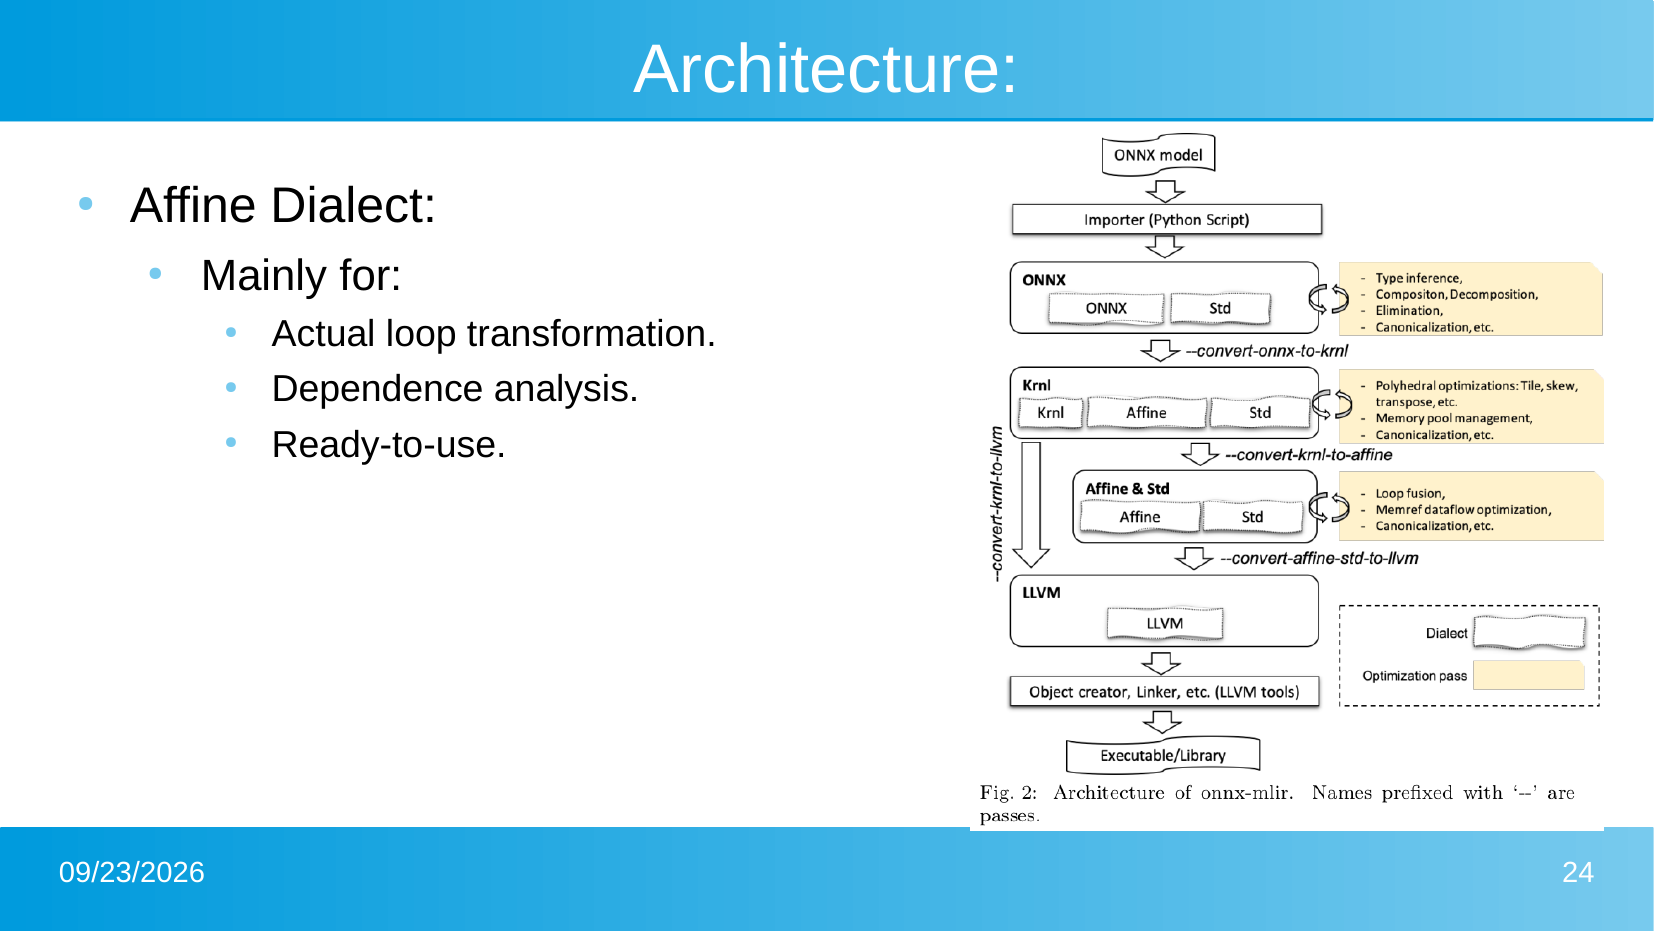

# Architecture:
Affine Dialect:
Mainly for:
Actual loop transformation.
Dependence analysis.
Ready-to-use.
24